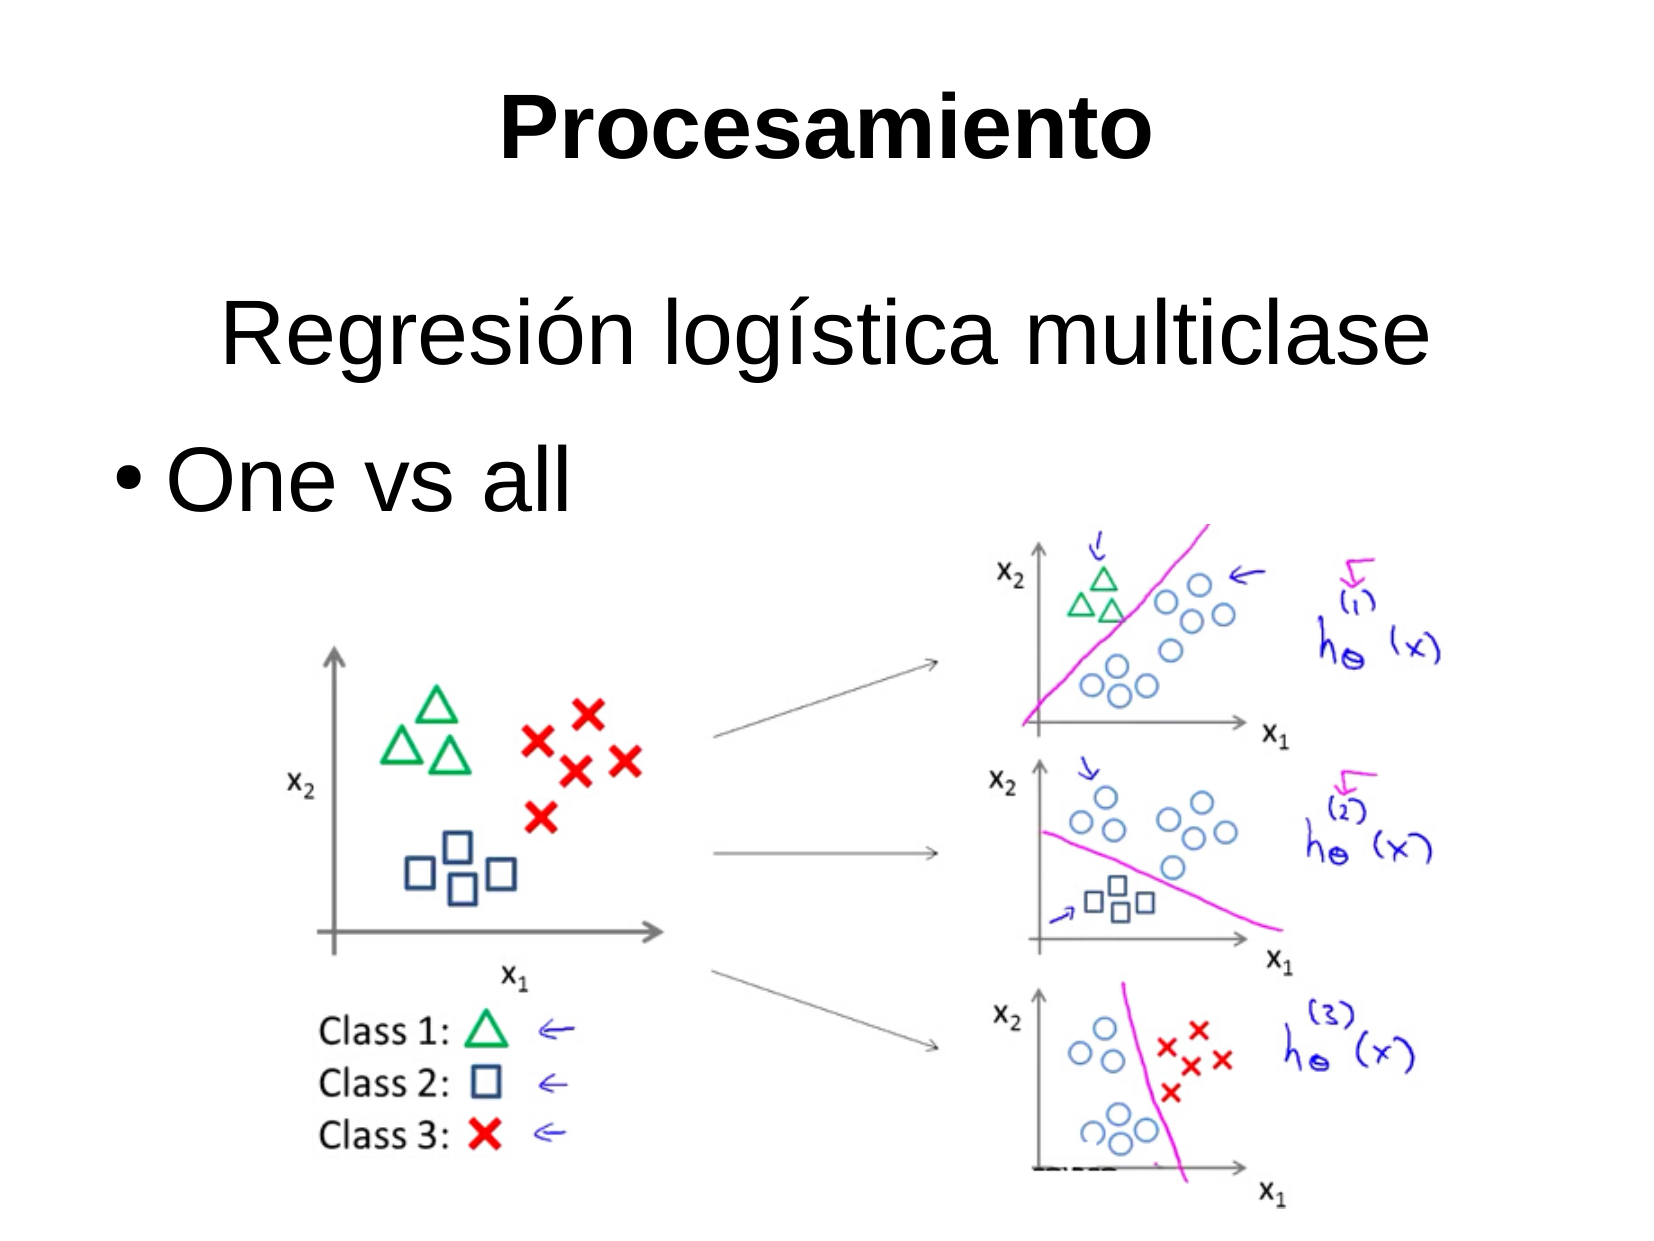

Procesamiento
Regresión logística multiclase
# One vs all